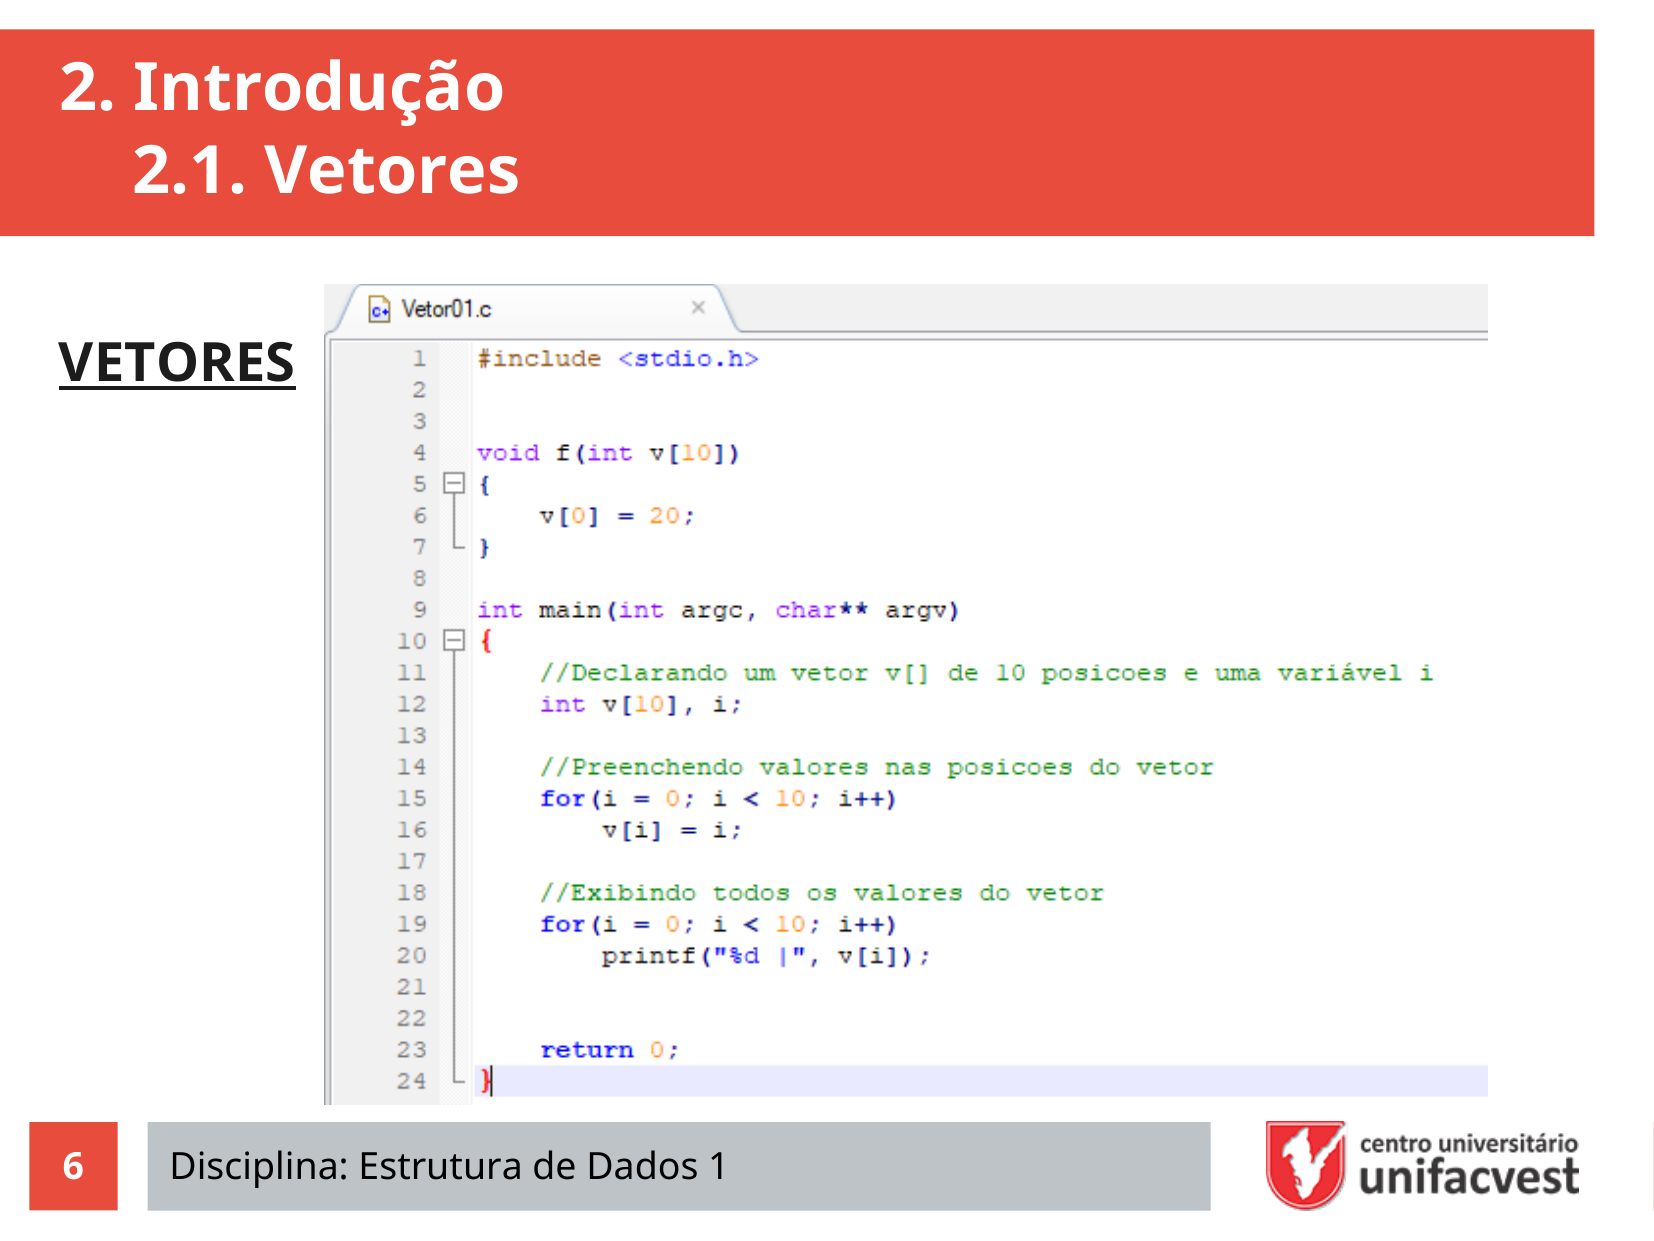

# 2. Introdução 2.1. Vetores
VETORES
6
Disciplina: Estrutura de Dados 1